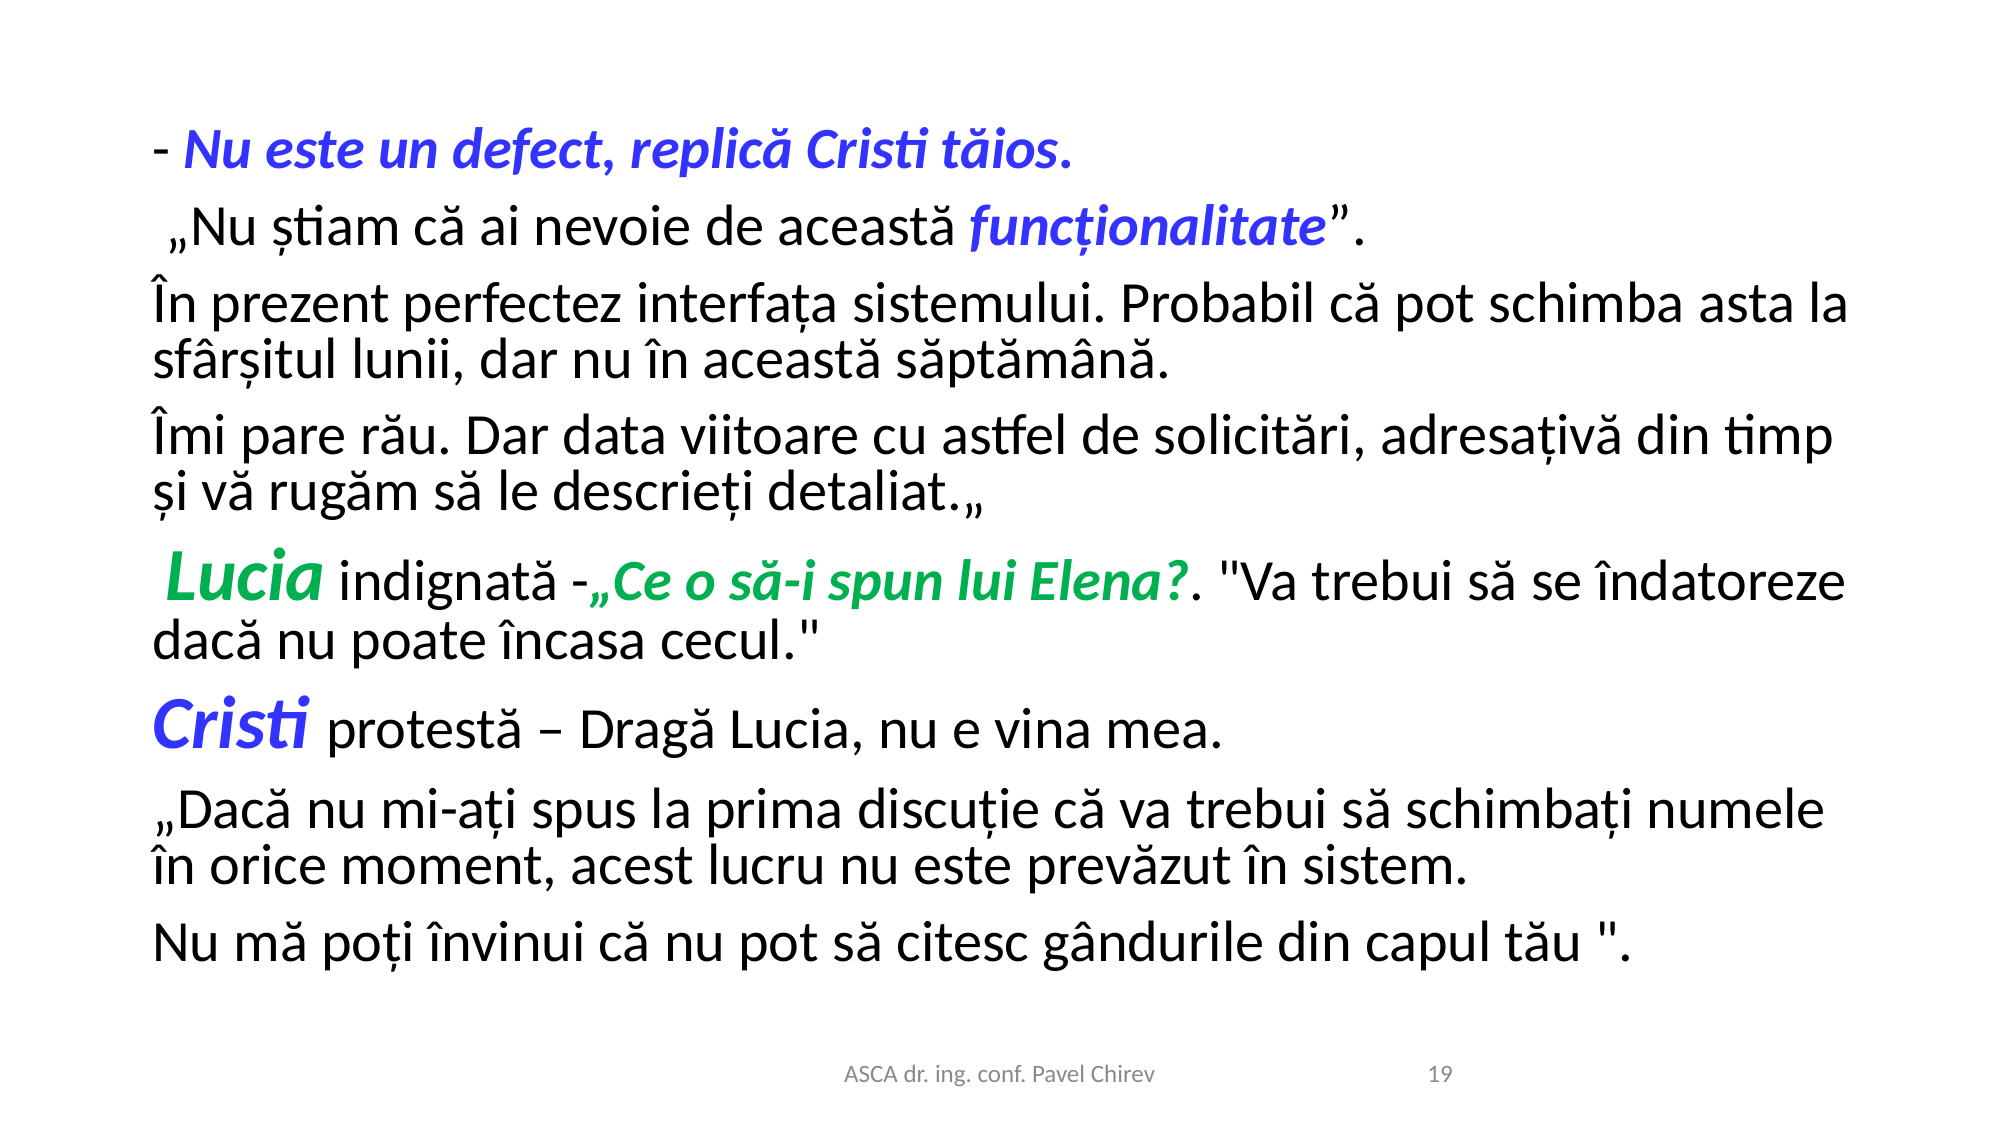

# - Nu este un defect, replică Cristi tăios.
 „Nu știam că ai nevoie de această funcționalitate”.
În prezent perfectez interfața sistemului. Probabil că pot schimba asta la sfârșitul lunii, dar nu în această săptămână.
Îmi pare rău. Dar data viitoare cu astfel de solicitări, adresațivă din timp și vă rugăm să le descrieți detaliat.„
 Lucia indignată -„Ce o să-i spun lui Elena?. "Va trebui să se îndatoreze dacă nu poate încasa cecul."
Cristi protestă – Dragă Lucia, nu e vina mea.
„Dacă nu mi-ați spus la prima discuție că va trebui să schimbați numele în orice moment, acest lucru nu este prevăzut în sistem.
Nu mă poți învinui că nu pot să citesc gândurile din capul tău ".
ASCA dr. ing. conf. Pavel Chirev
19